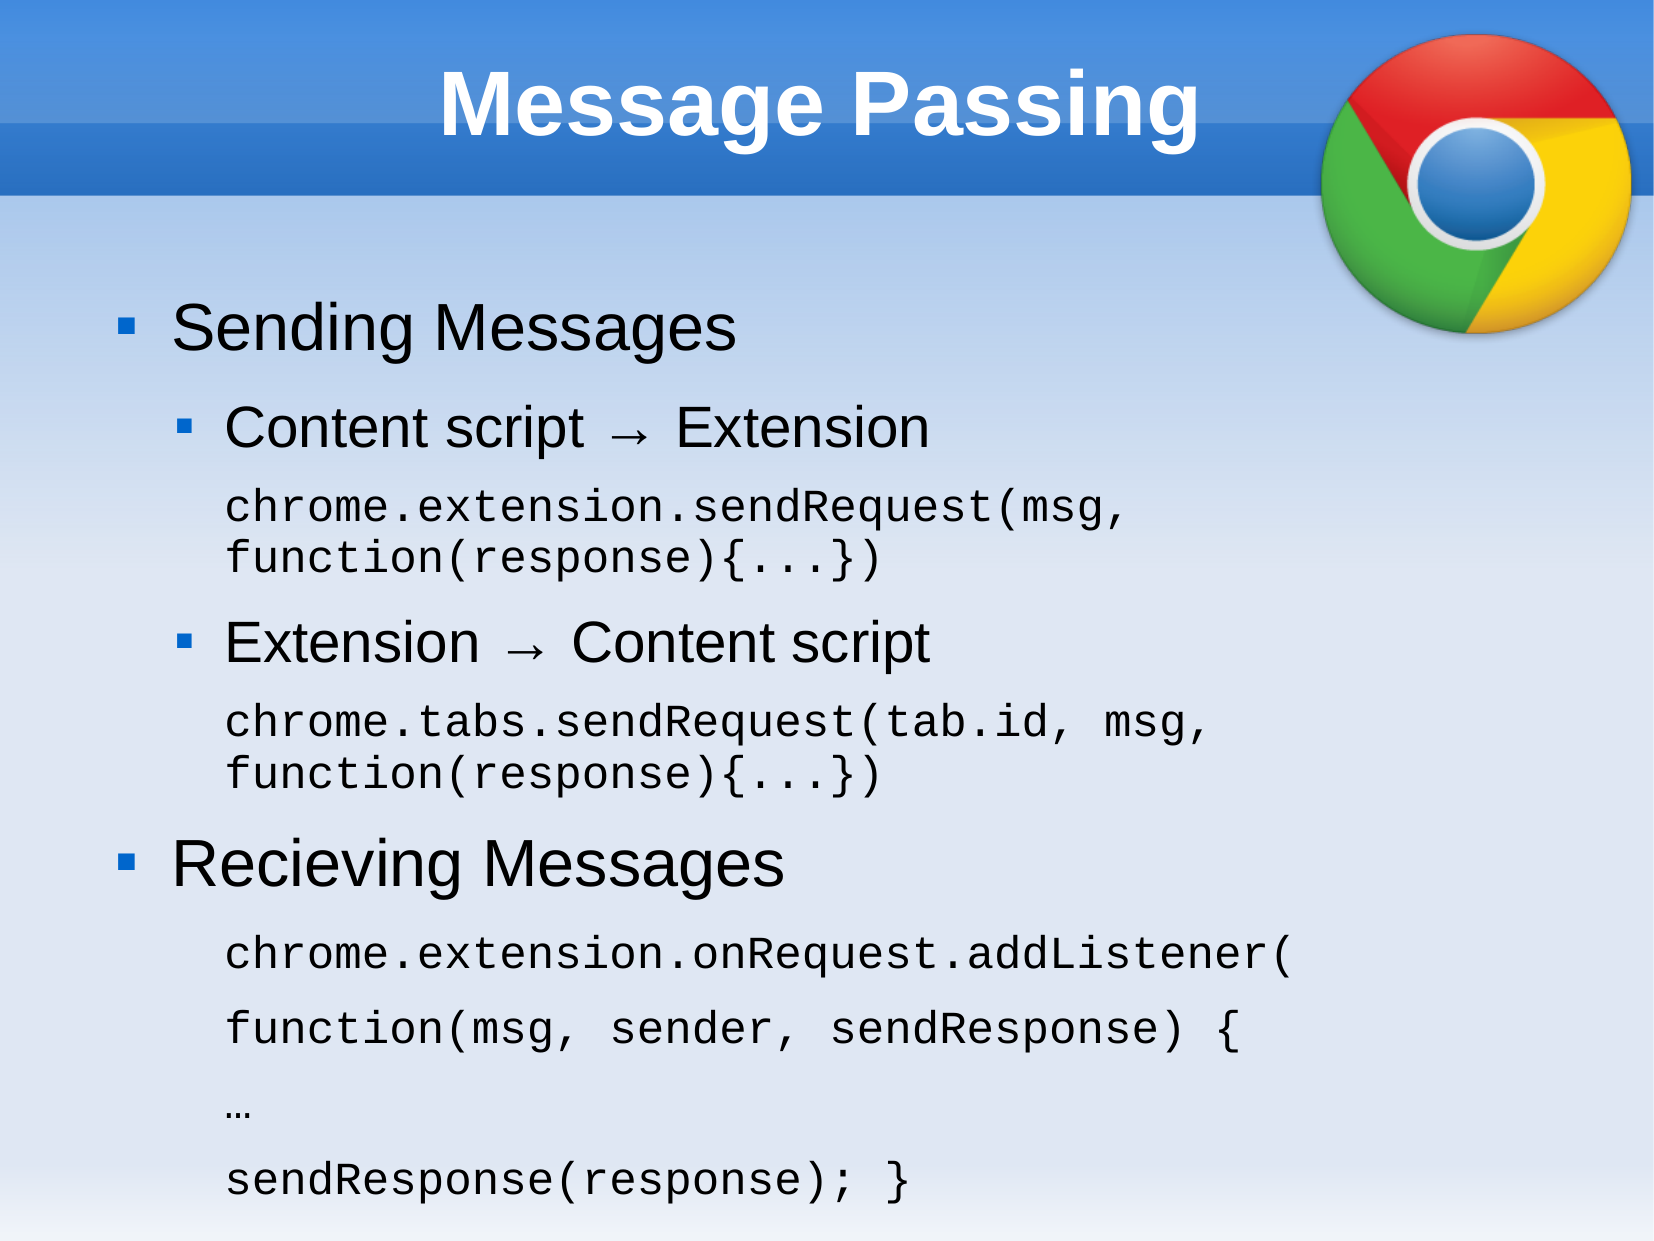

# Message Passing
Sending Messages
Content script → Extension
chrome.extension.sendRequest(msg, function(response){...})
Extension → Content script
chrome.tabs.sendRequest(tab.id, msg, function(response){...})
Recieving Messages
chrome.extension.onRequest.addListener(
function(msg, sender, sendResponse) {
…
sendResponse(response); }